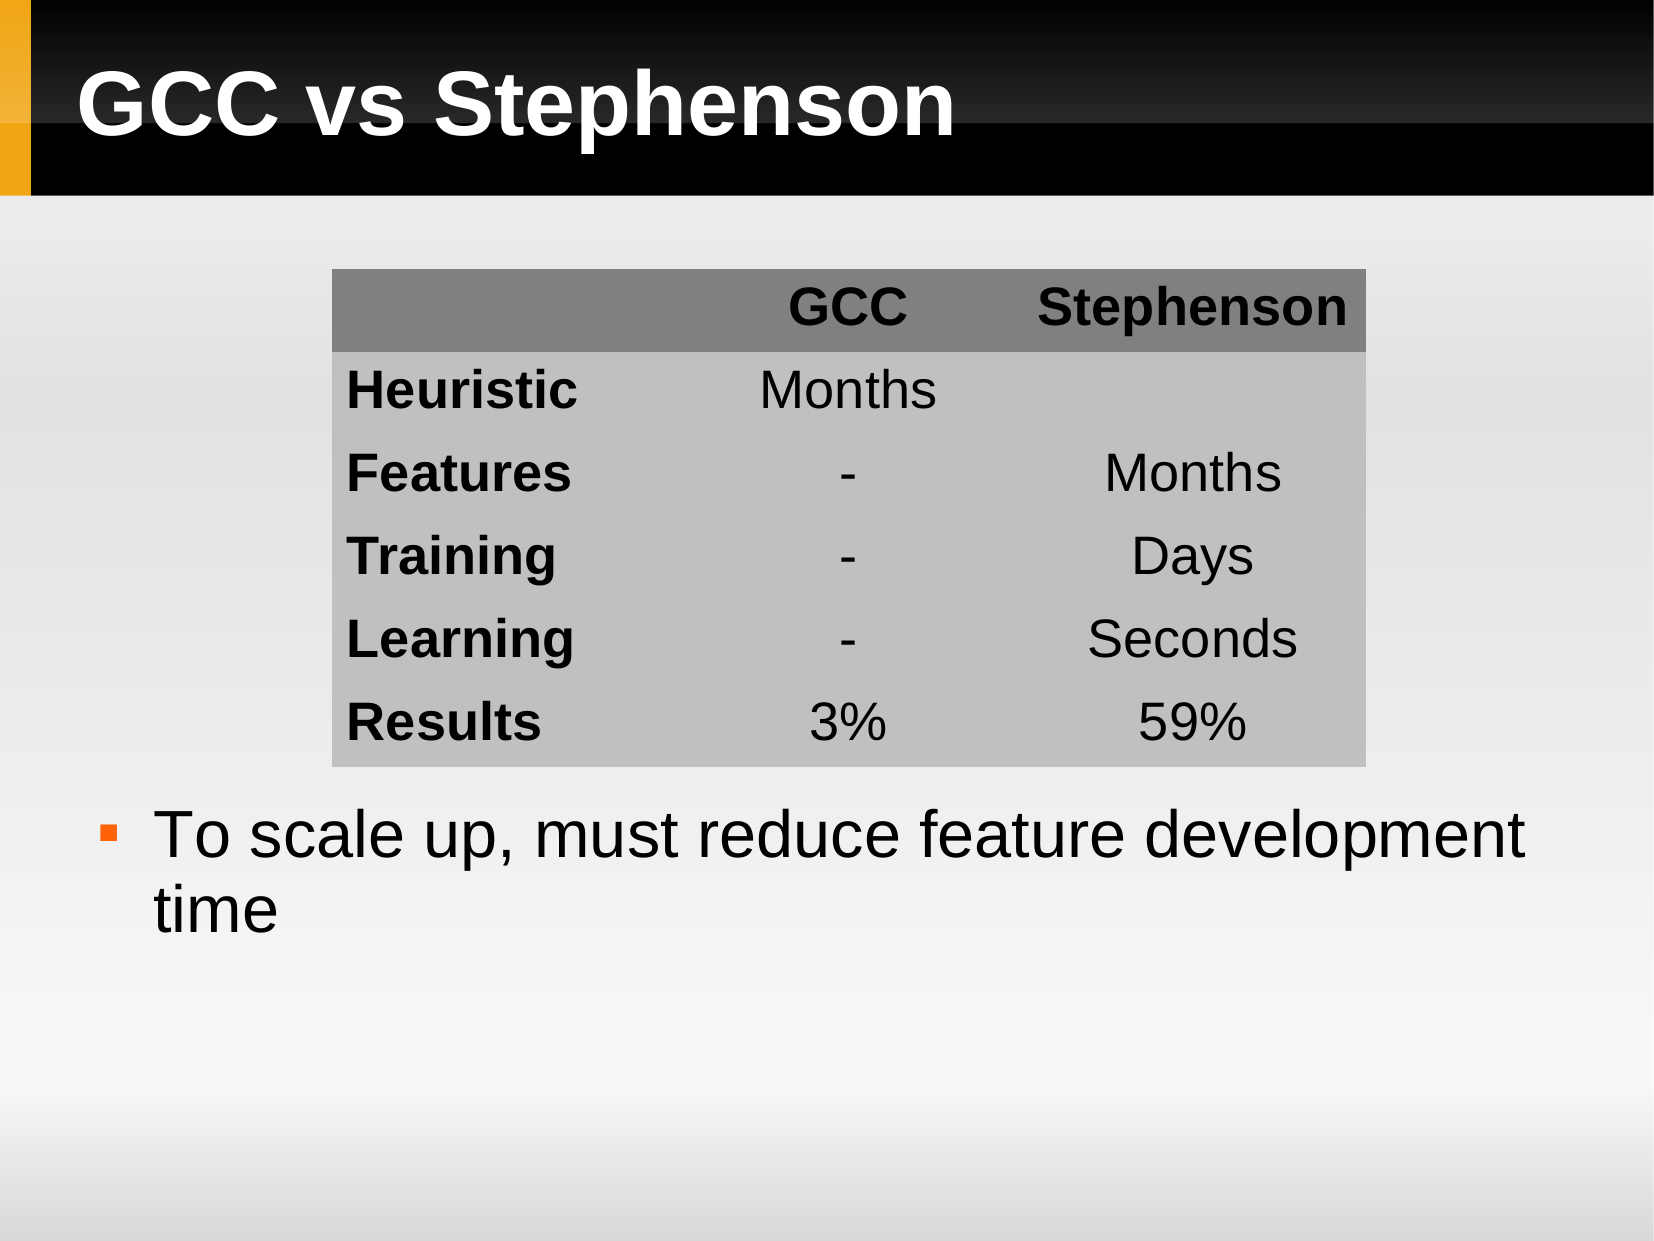

# GCC vs Stephenson
| | GCC | Stephenson |
| --- | --- | --- |
| Heuristic | Months | |
| Features | - | Months |
| Training | - | Days |
| Learning | - | Seconds |
| Results | 3% | 59% |
To scale up, must reduce feature development time